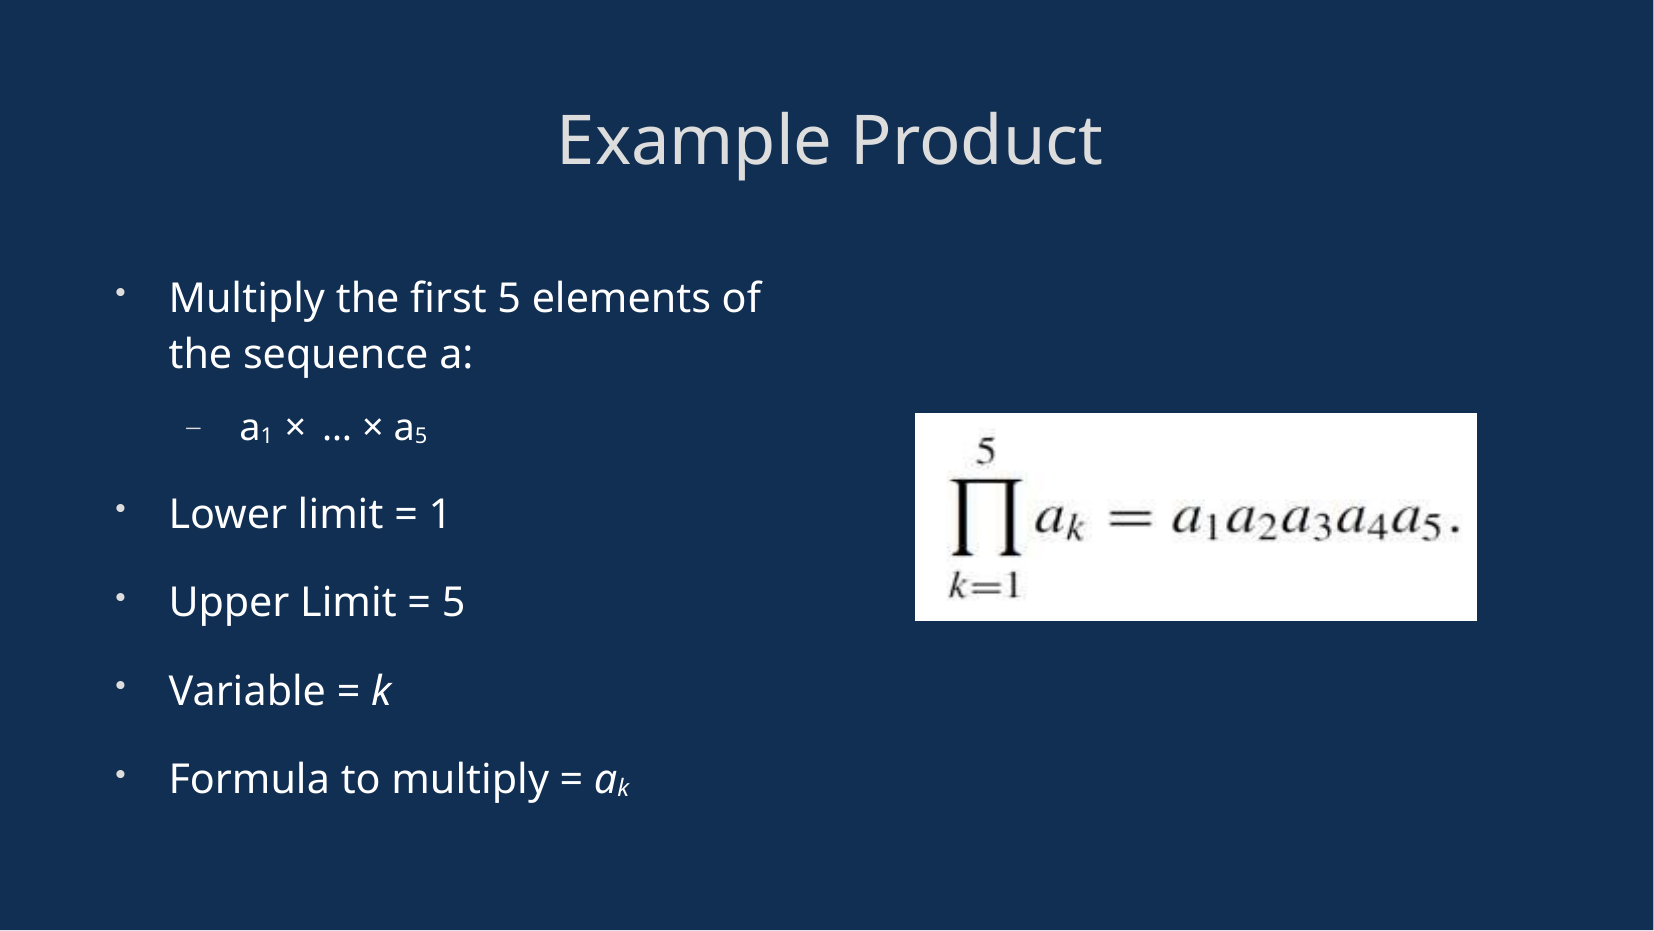

# Example Product
Multiply the first 5 elements of the sequence a:
a1 × … × a5
Lower limit = 1
Upper Limit = 5
Variable = k
Formula to multiply = ak